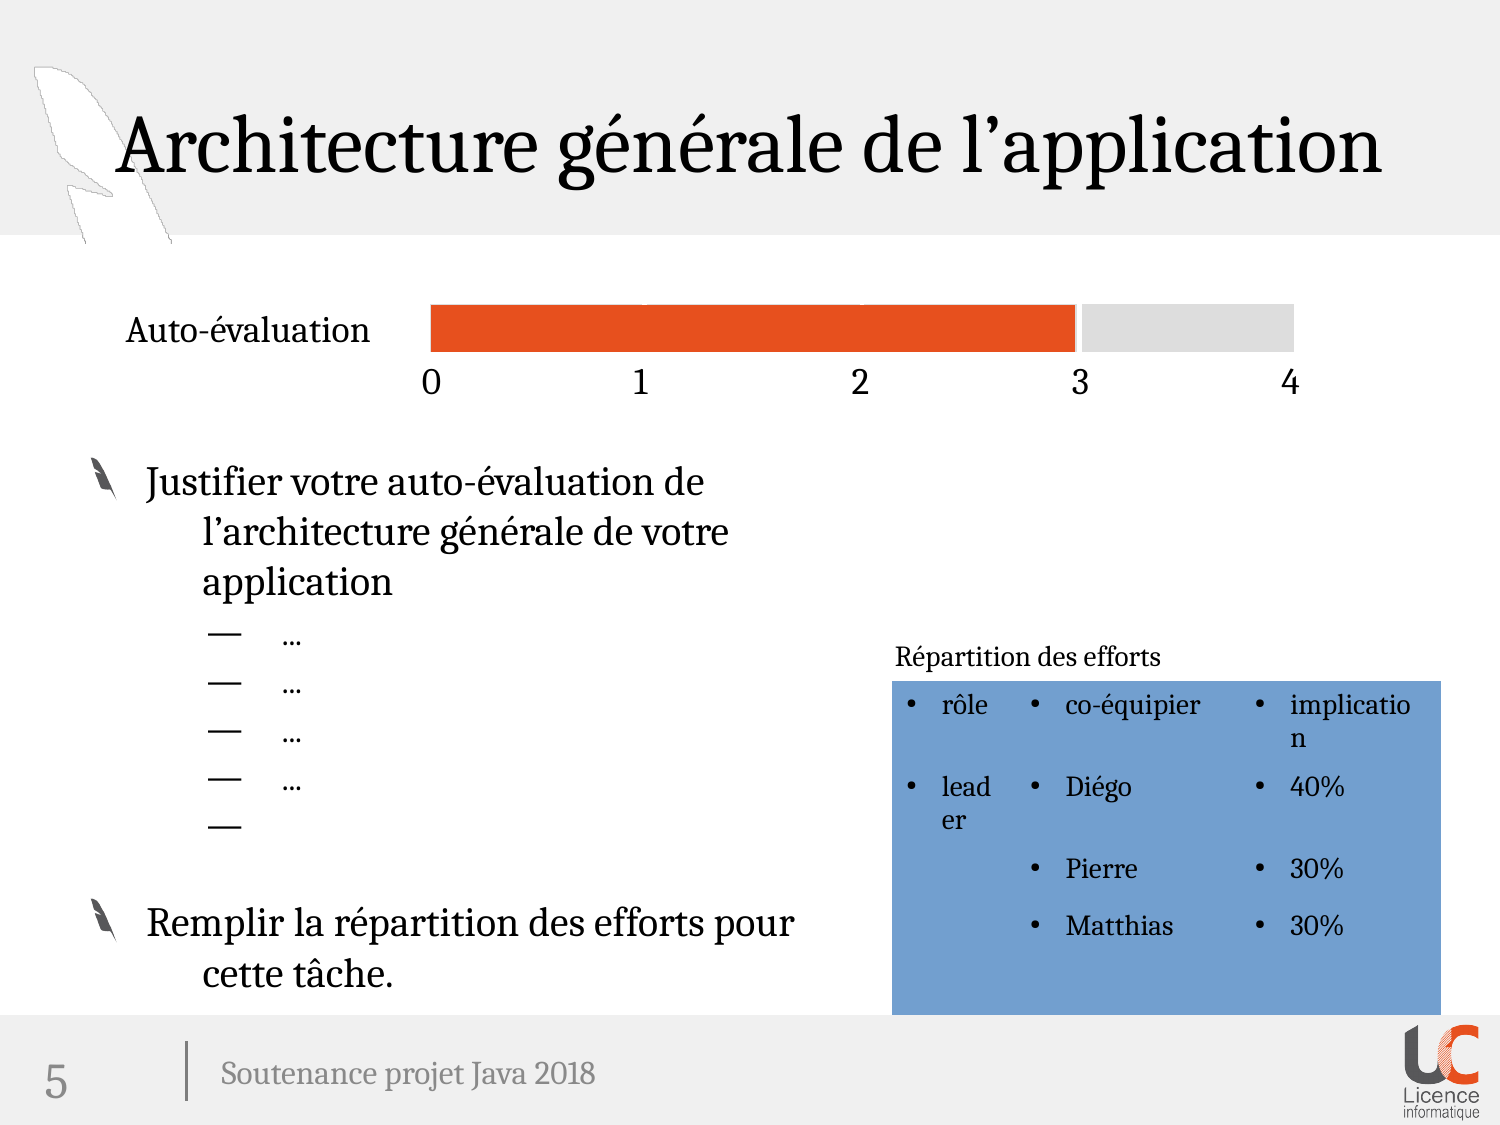

Architecture générale de l’application
# Justifier votre auto-évaluation de l’architecture générale de votre application
...
...
...
...
Remplir la répartition des efforts pour cette tâche.
Répartition des efforts
| rôle | co-équipier | implication |
| --- | --- | --- |
| leader | Diégo | 40% |
| | Pierre | 30% |
| | Matthias | 30% |
| | | |
Soutenance projet Java 2018